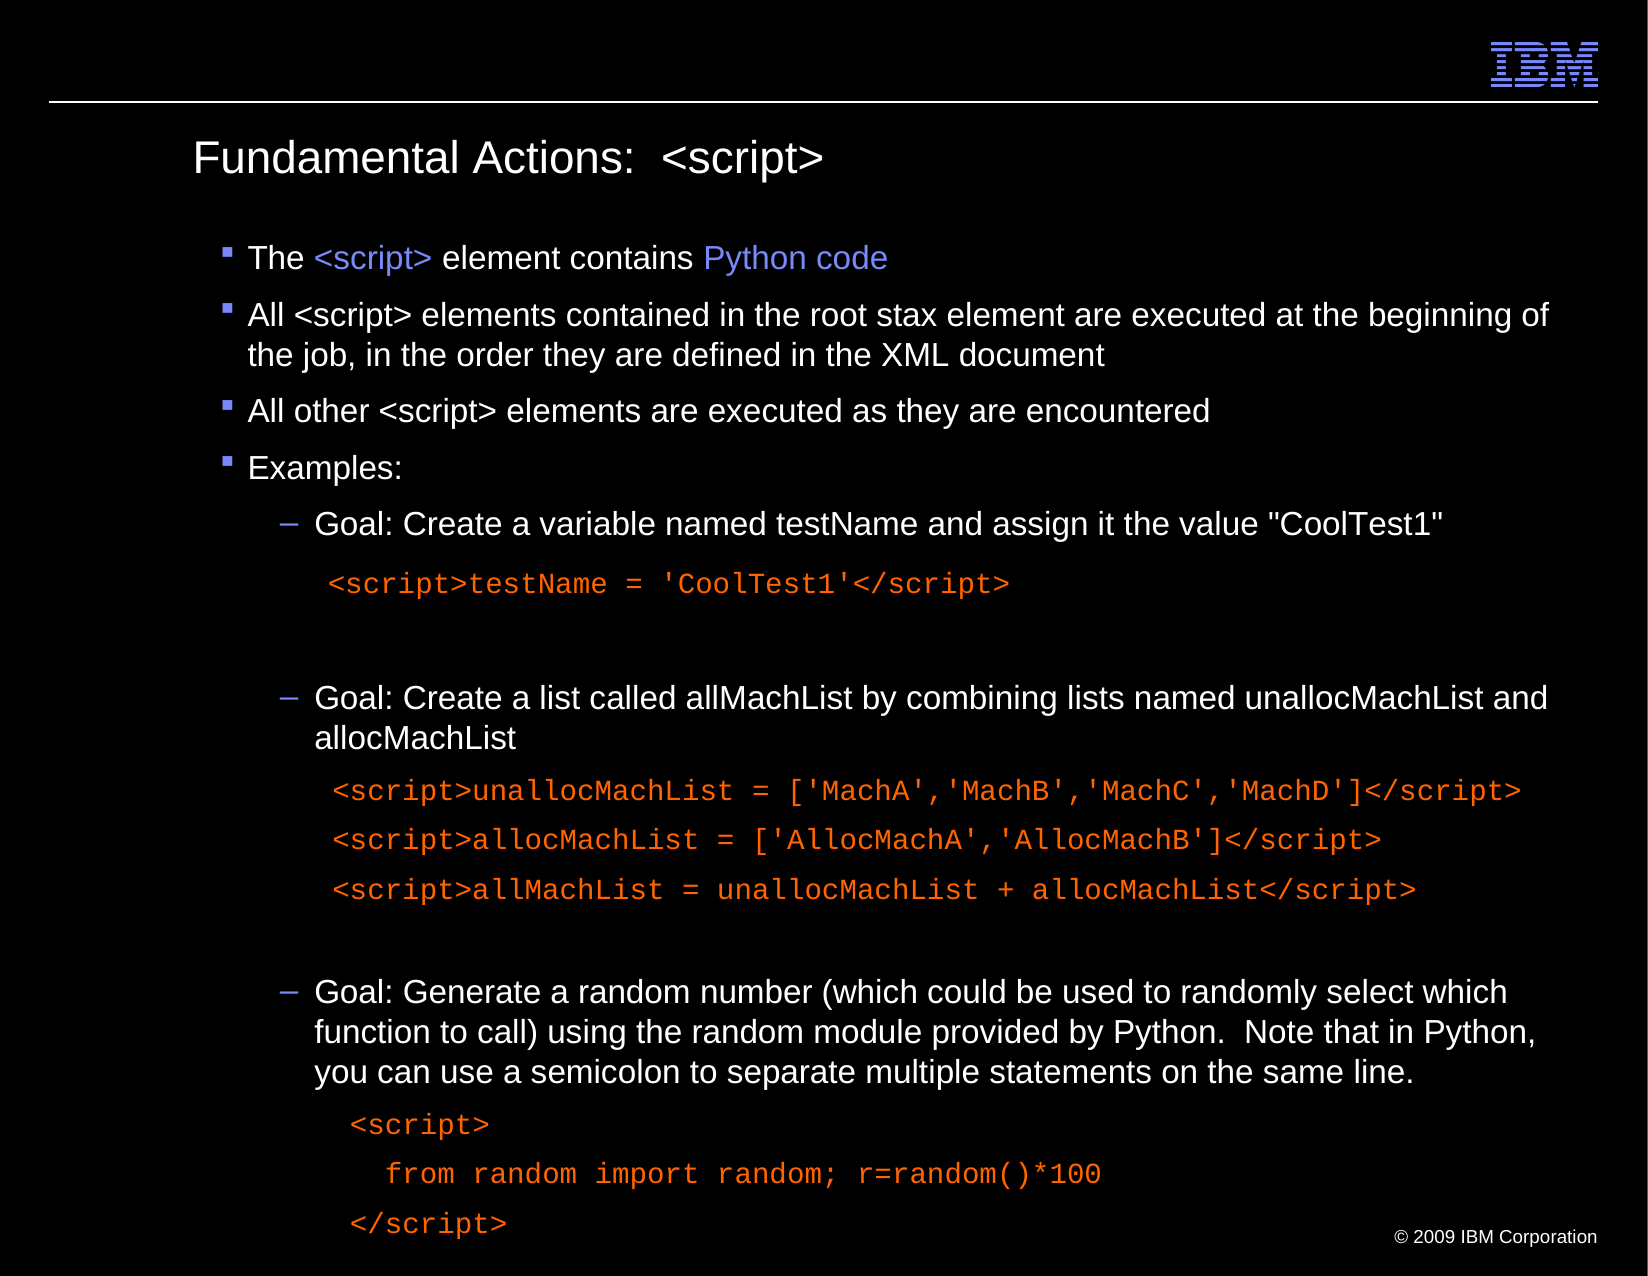

# Fundamental Actions: <script>
The <script> element contains Python code
All <script> elements contained in the root stax element are executed at the beginning of the job, in the order they are defined in the XML document
All other <script> elements are executed as they are encountered
Examples:
Goal: Create a variable named testName and assign it the value "CoolTest1"
 <script>testName = 'CoolTest1'</script>
Goal: Create a list called allMachList by combining lists named unallocMachList and allocMachList
 <script>unallocMachList = ['MachA','MachB','MachC','MachD']</script>
 <script>allocMachList = ['AllocMachA','AllocMachB']</script>
 <script>allMachList = unallocMachList + allocMachList</script>
Goal: Generate a random number (which could be used to randomly select which function to call) using the random module provided by Python. Note that in Python, you can use a semicolon to separate multiple statements on the same line.
 <script>
 from random import random; r=random()*100
 </script>